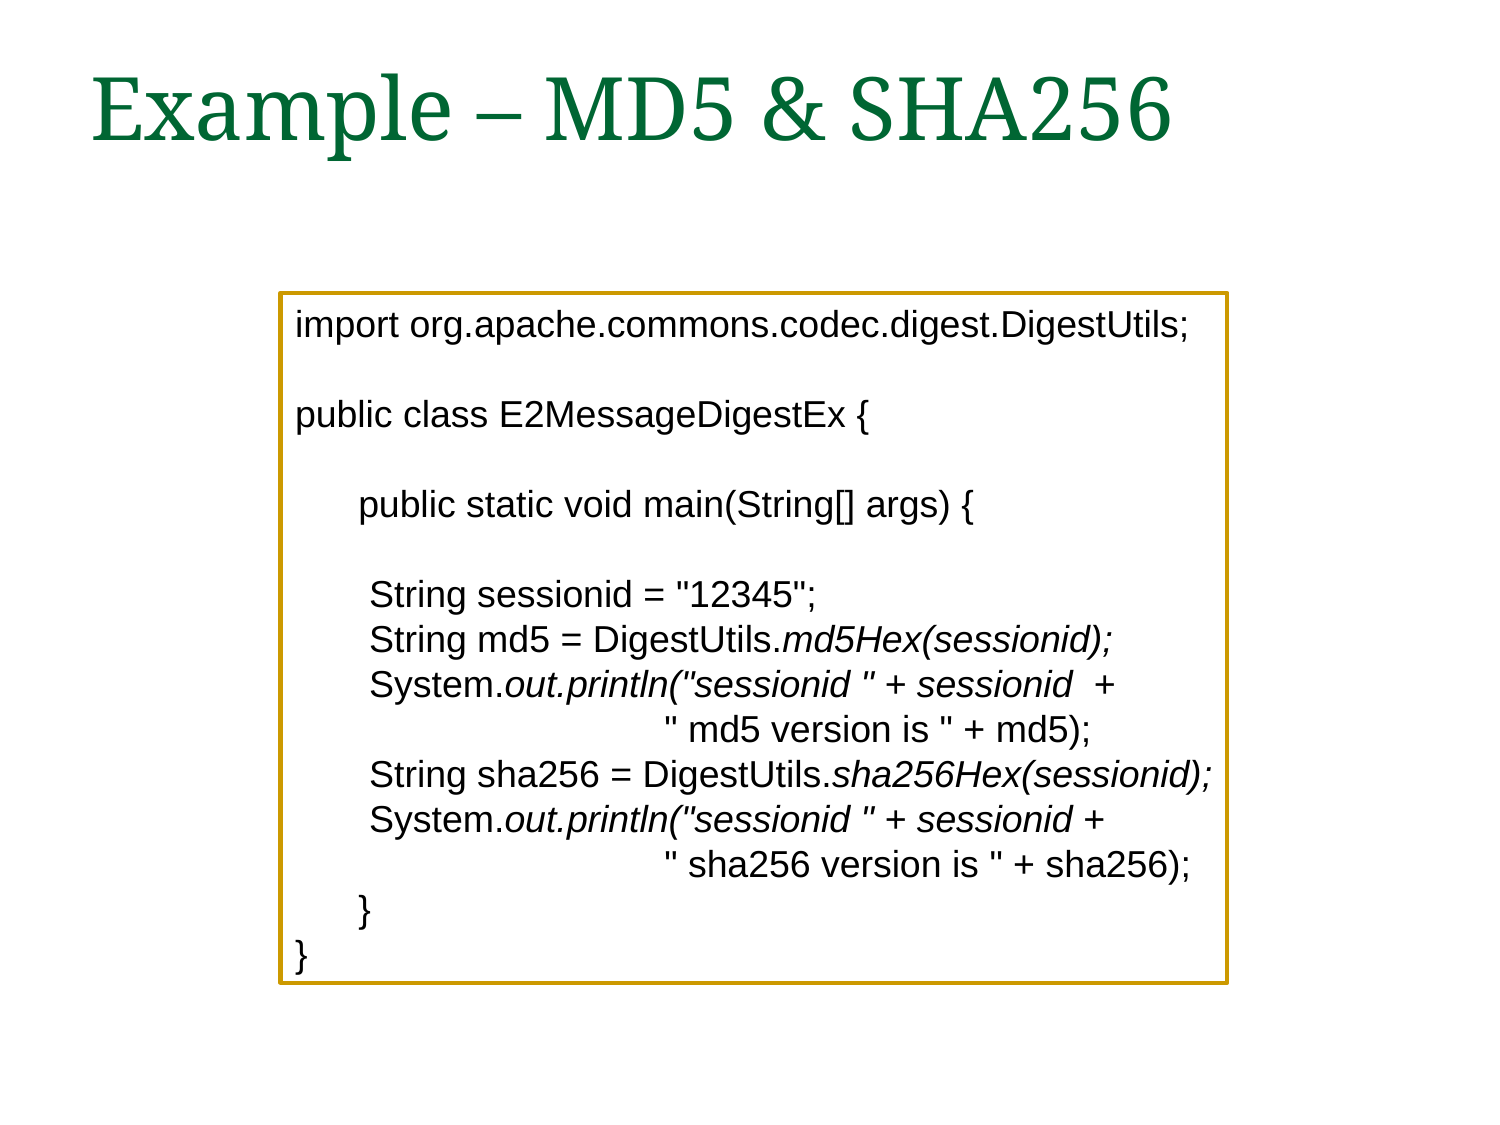

# Example – MD5 & SHA256
import org.apache.commons.codec.digest.DigestUtils;
public class E2MessageDigestEx {
 public static void main(String[] args) {
	String sessionid = "12345";
	String md5 = DigestUtils.md5Hex(sessionid);
	System.out.println("sessionid " + sessionid +
					" md5 version is " + md5);
	String sha256 = DigestUtils.sha256Hex(sessionid);
	System.out.println("sessionid " + sessionid +
					" sha256 version is " + sha256);
 }
}